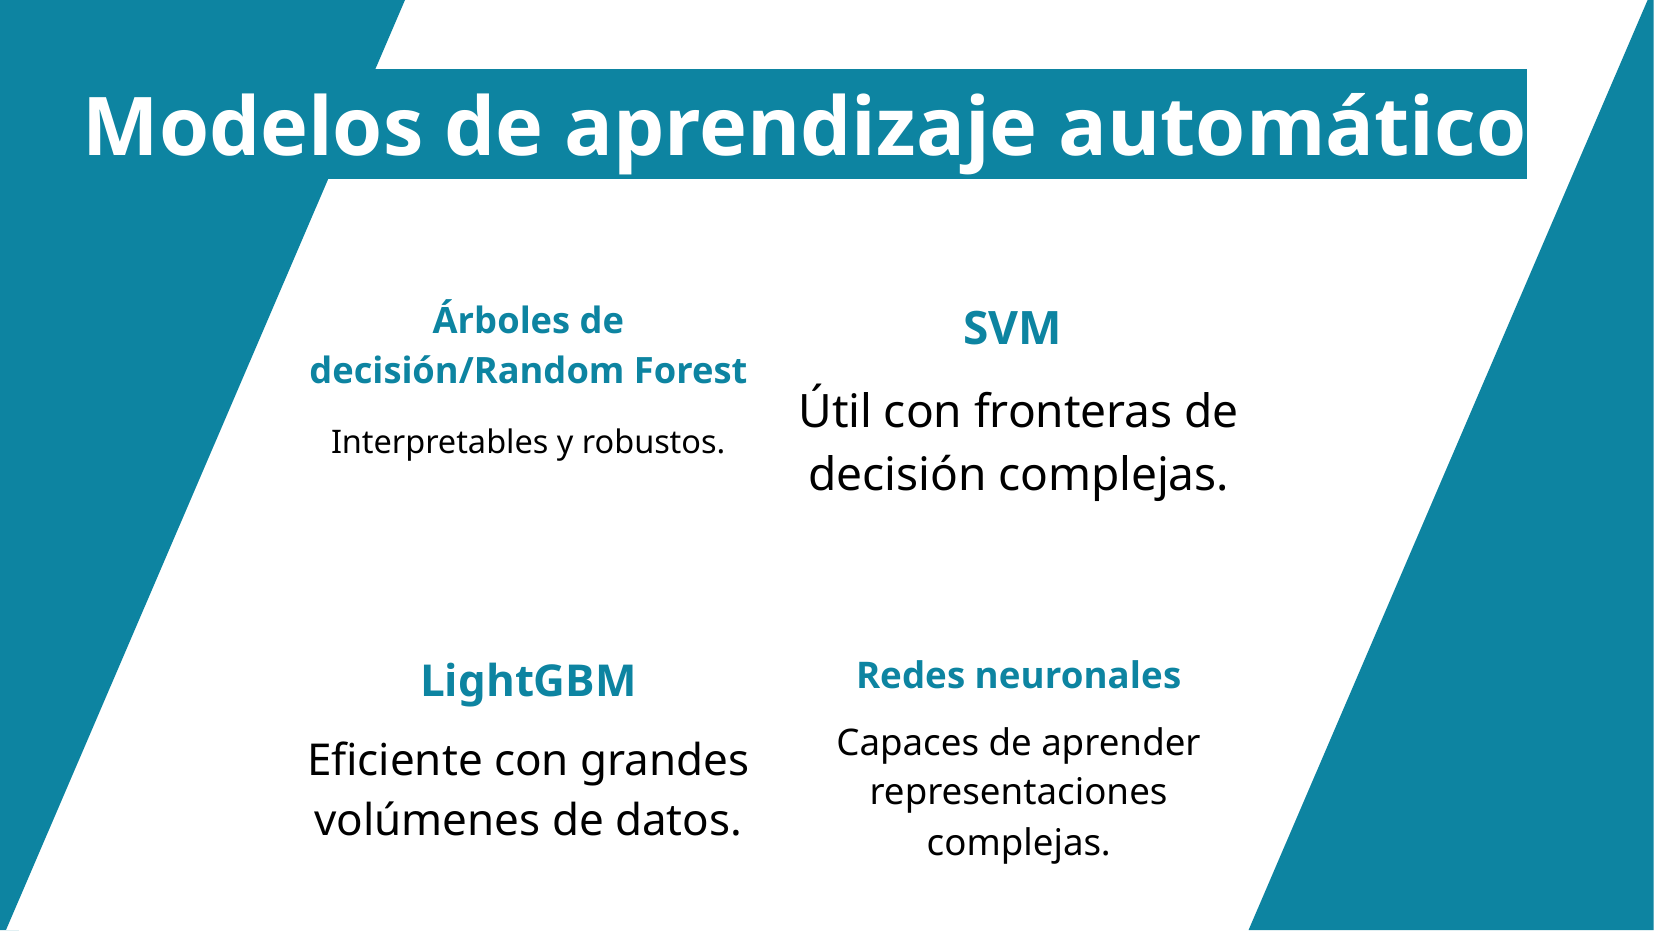

# Modelos de aprendizaje automático
Árboles de decisión/Random Forest
Interpretables y robustos.
SVM
Útil con fronteras de decisión complejas.
LightGBM
Eficiente con grandes volúmenes de datos.
Redes neuronales
Capaces de aprender representaciones complejas.